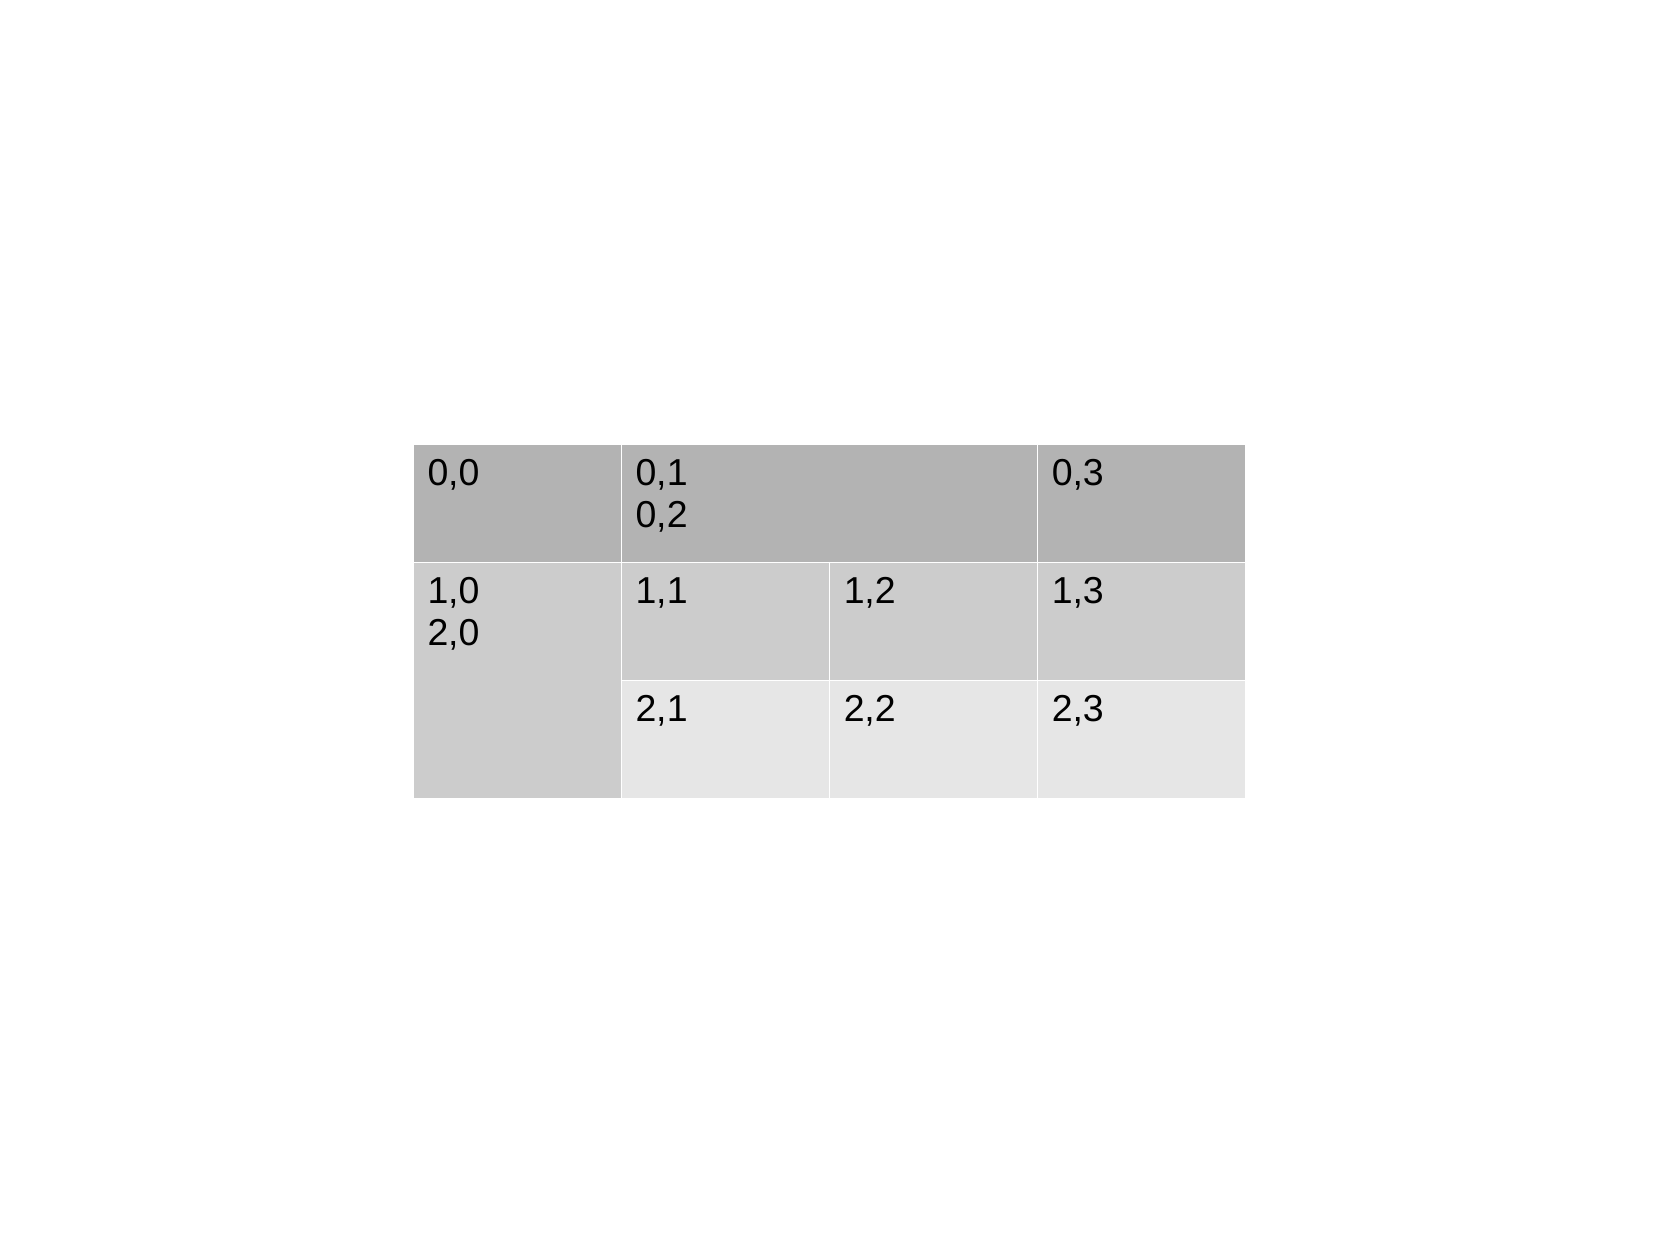

| 0,0 | 0,1 0,2 | | 0,3 |
| --- | --- | --- | --- |
| 1,0 2,0 | 1,1 | 1,2 | 1,3 |
| | 2,1 | 2,2 | 2,3 |